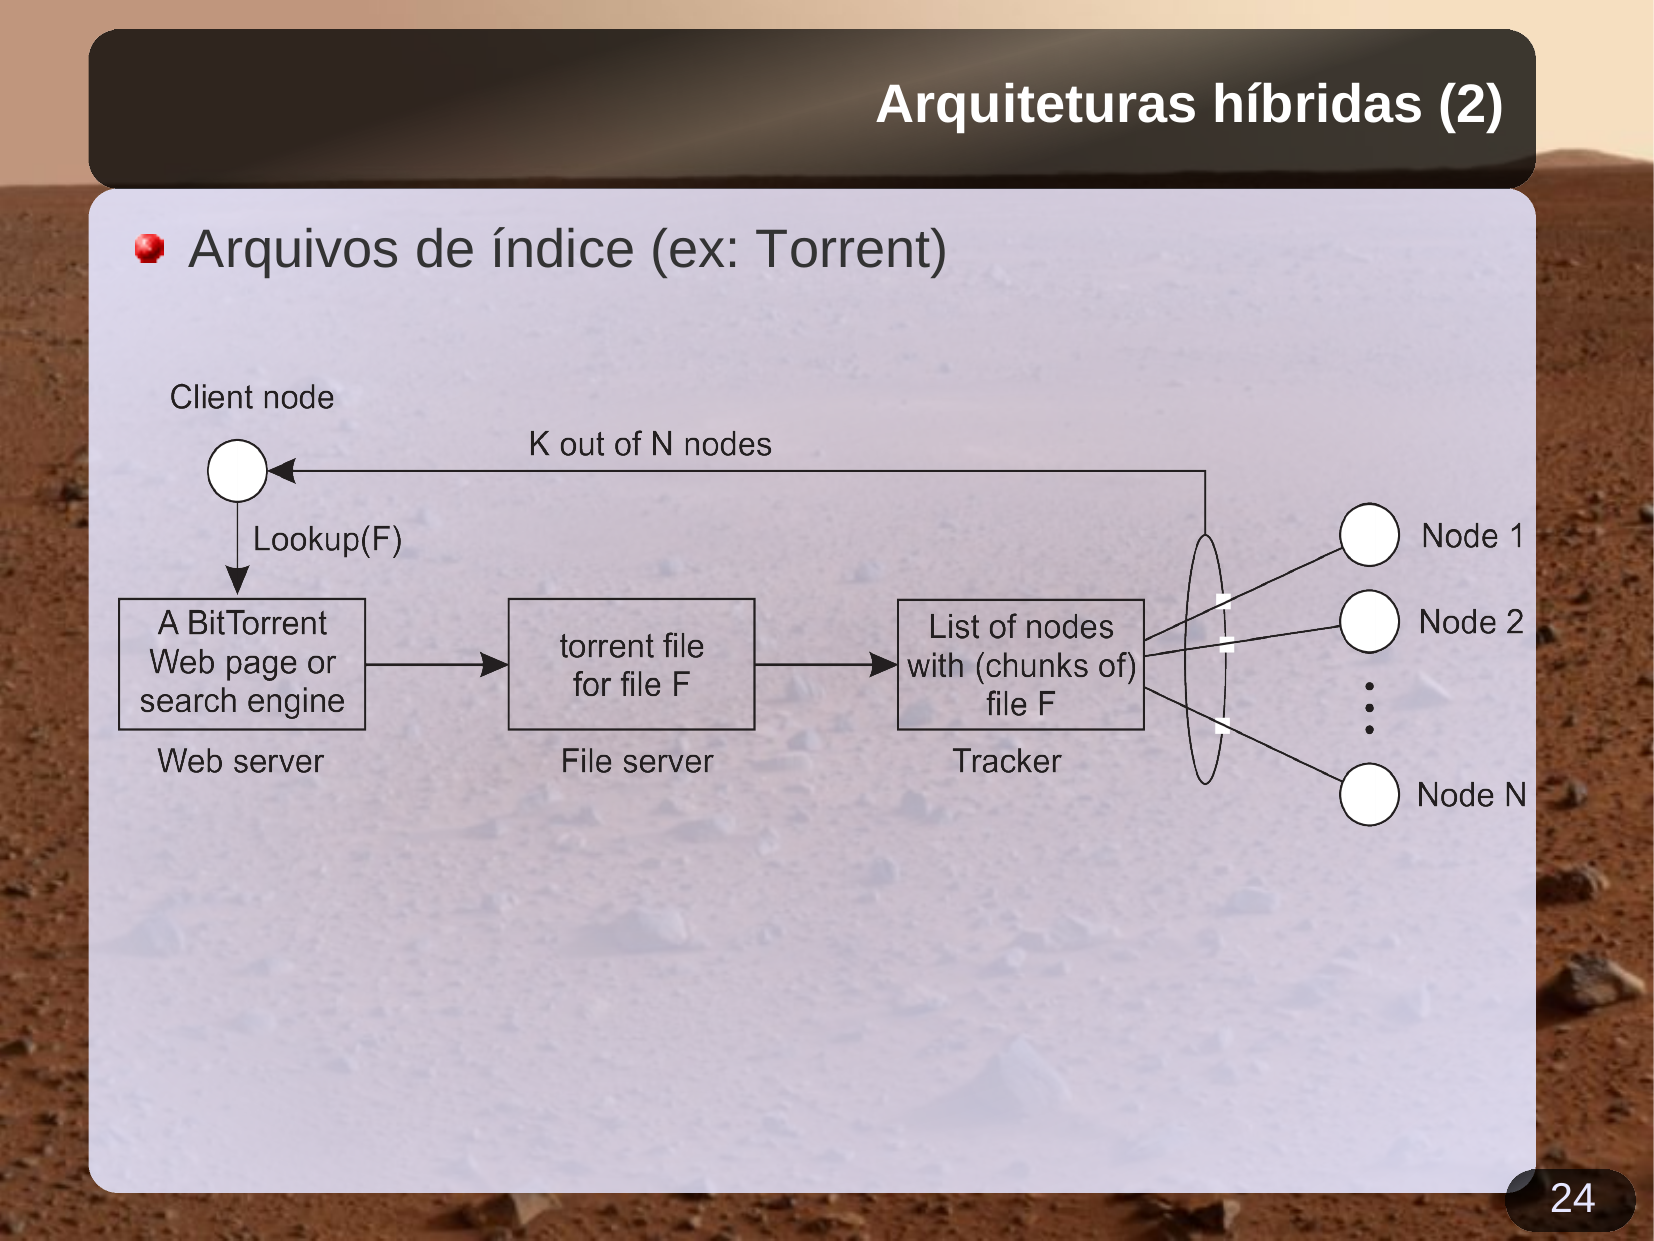

Arquiteturas híbridas (2)
# Arquivos de índice (ex: Torrent)